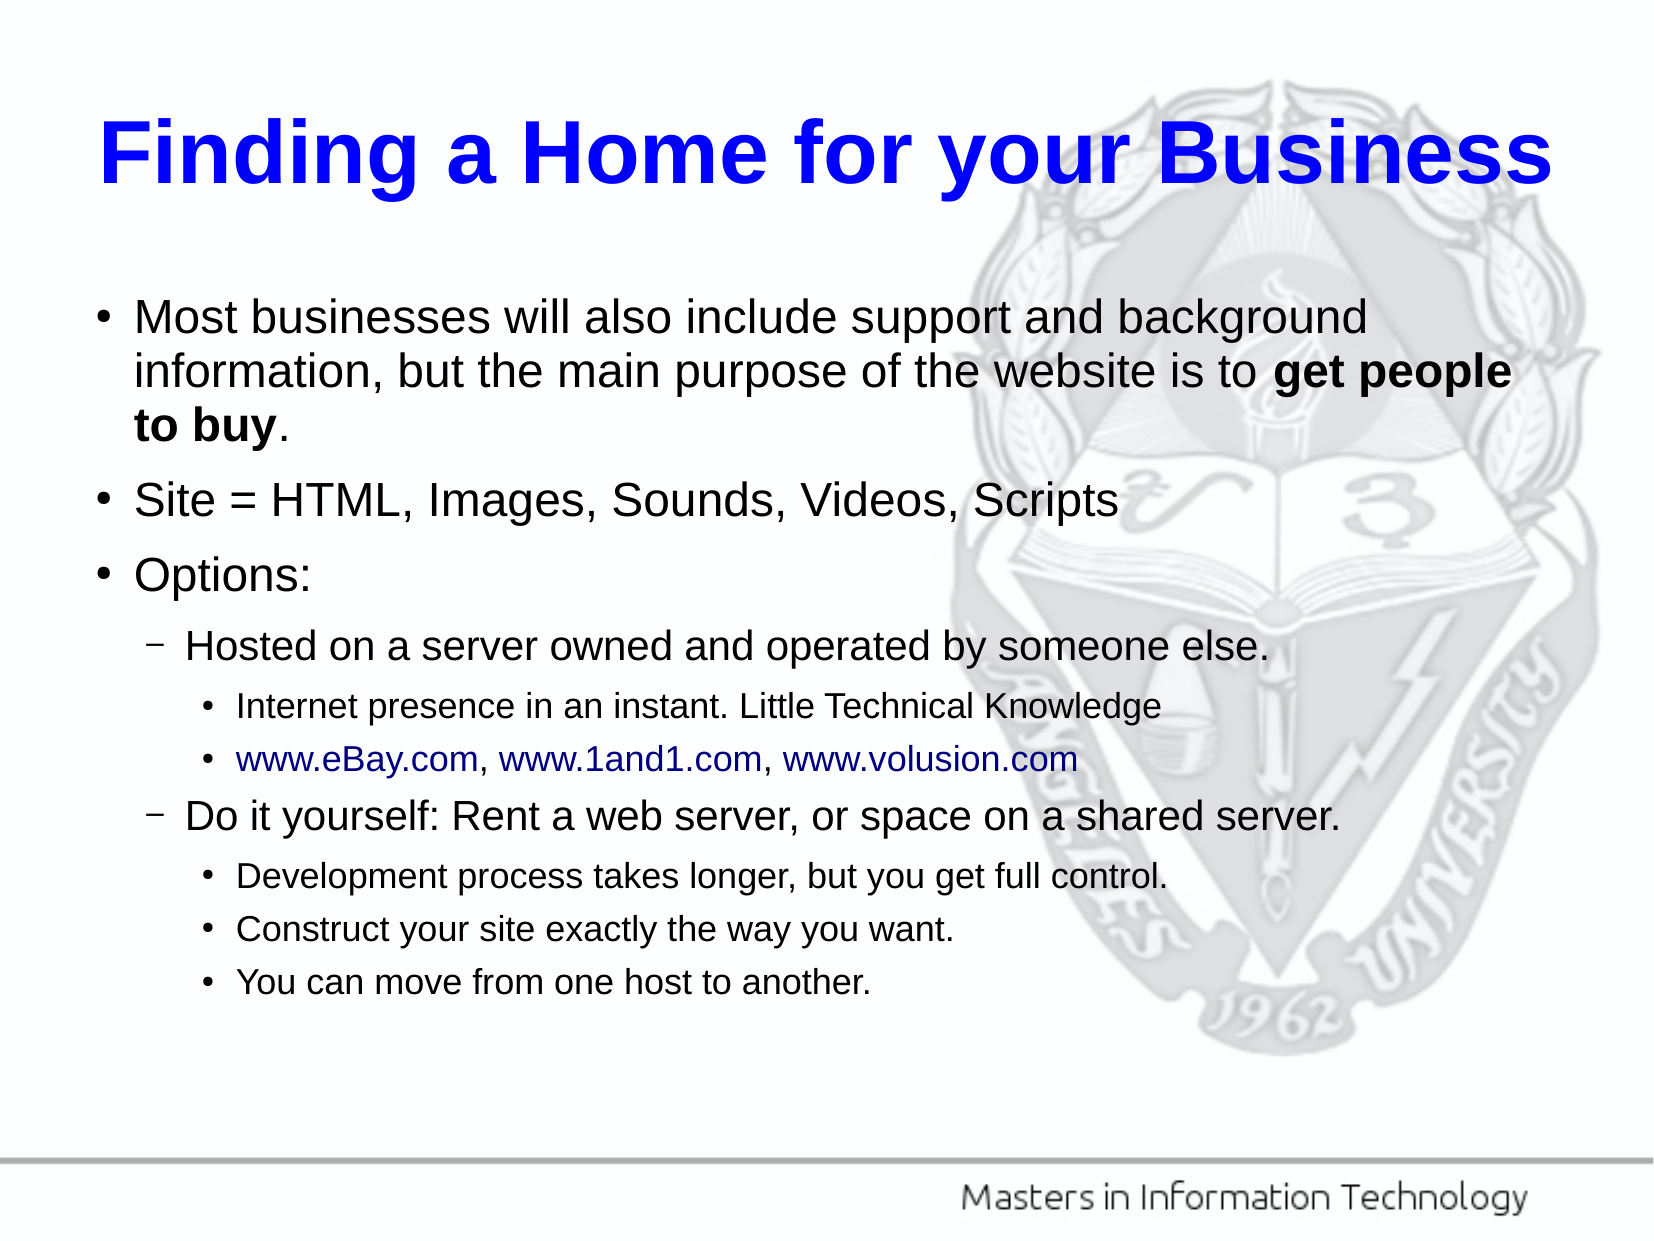

# Finding a Home for your Business
Most businesses will also include support and background information, but the main purpose of the website is to get people to buy.
Site = HTML, Images, Sounds, Videos, Scripts
Options:
Hosted on a server owned and operated by someone else.
Internet presence in an instant. Little Technical Knowledge
www.eBay.com, www.1and1.com, www.volusion.com
Do it yourself: Rent a web server, or space on a shared server.
Development process takes longer, but you get full control.
Construct your site exactly the way you want.
You can move from one host to another.